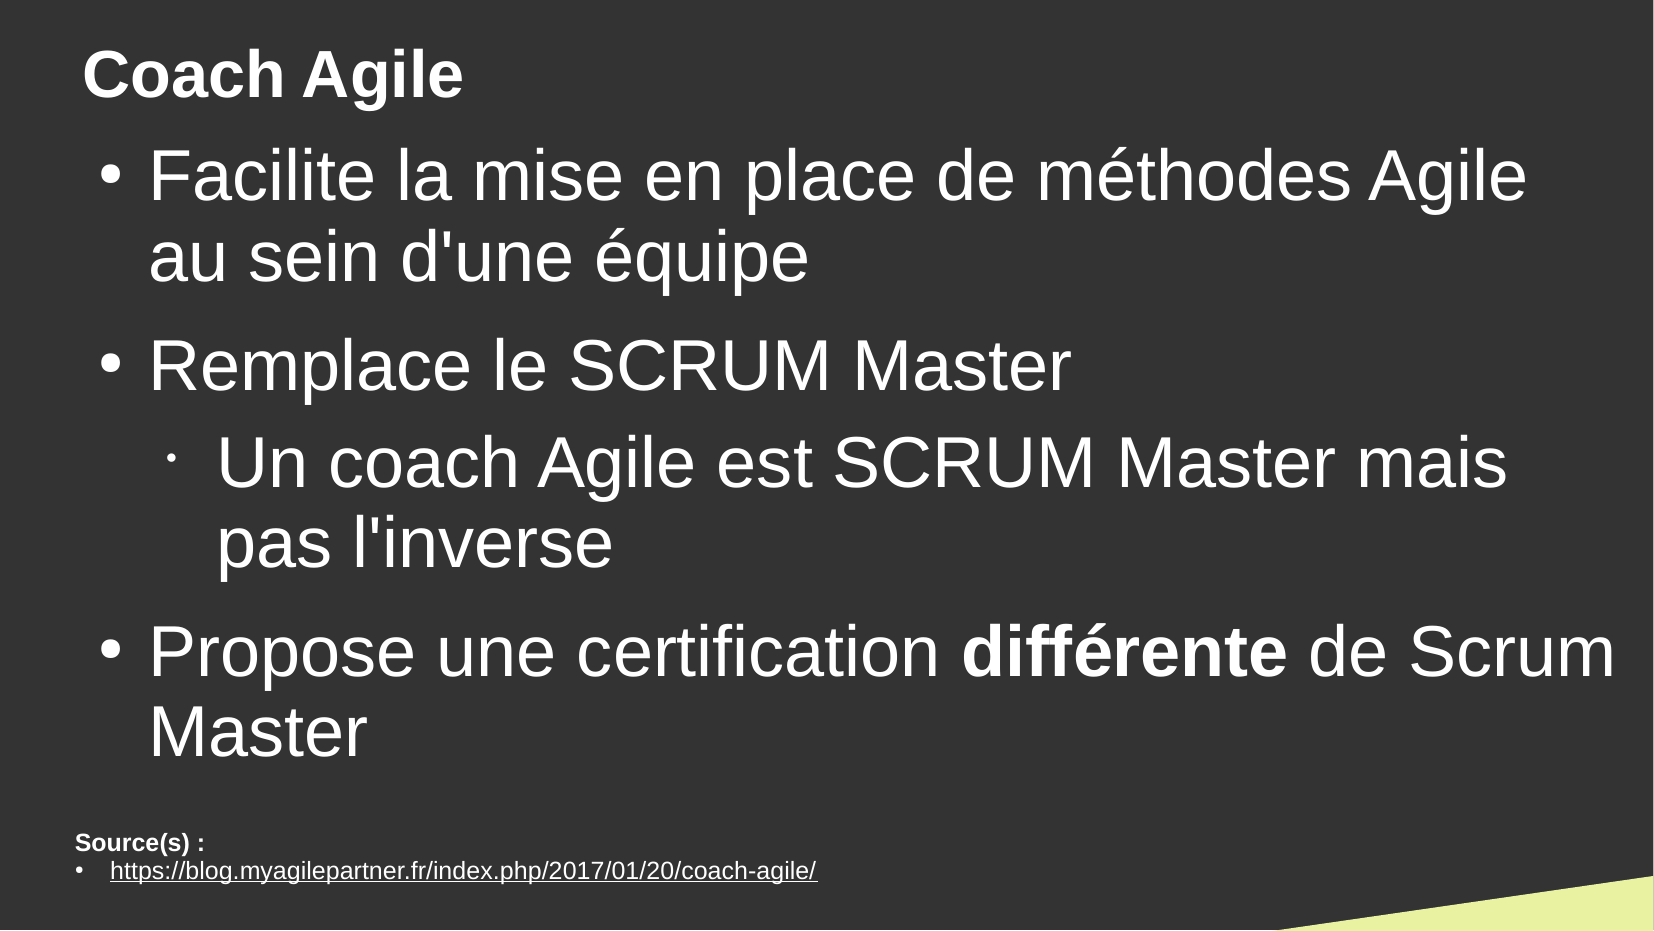

# Coach Agile
Facilite la mise en place de méthodes Agile au sein d'une équipe
Remplace le SCRUM Master
Un coach Agile est SCRUM Master mais pas l'inverse
Propose une certification différente de Scrum Master
Source(s) :
https://blog.myagilepartner.fr/index.php/2017/01/20/coach-agile/